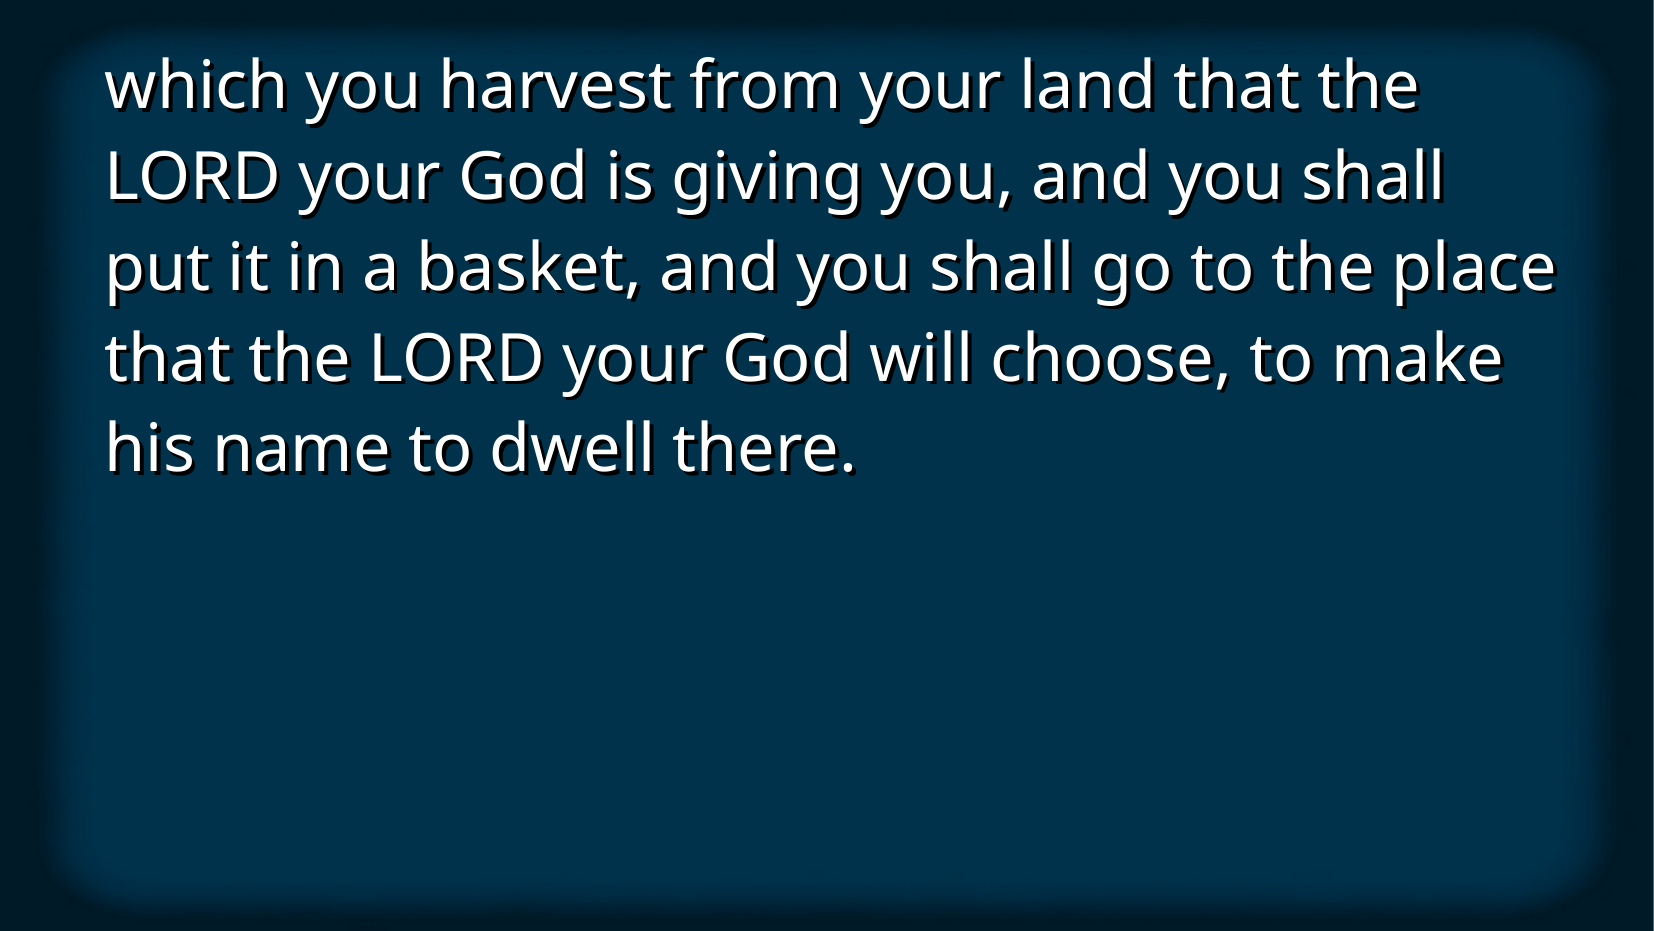

which you harvest from your land that the LORD your God is giving you, and you shall put it in a basket, and you shall go to the place that the LORD your God will choose, to make his name to dwell there.